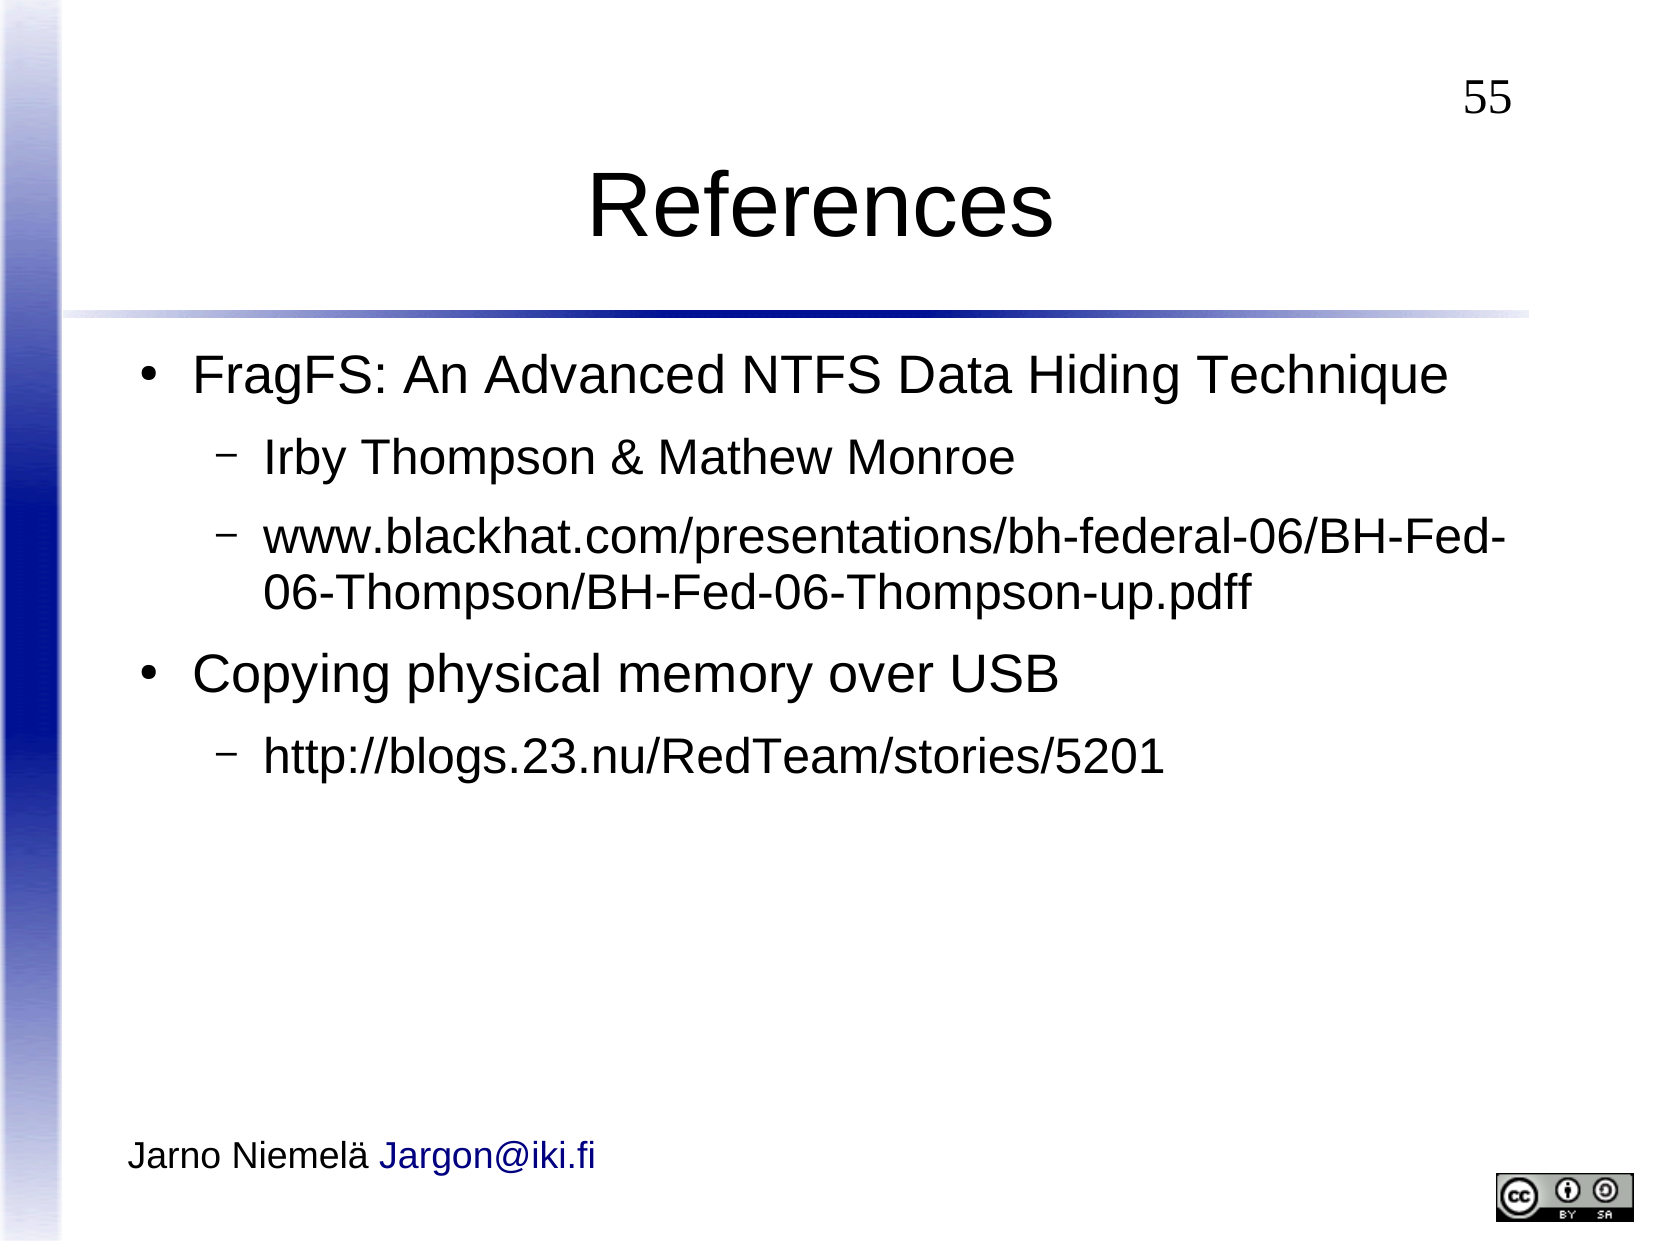

# References
FragFS: An Advanced NTFS Data Hiding Technique
Irby Thompson & Mathew Monroe
www.blackhat.com/presentations/bh-federal-06/BH-Fed-06-Thompson/BH-Fed-06-Thompson-up.pdff
Copying physical memory over USB
http://blogs.23.nu/RedTeam/stories/5201